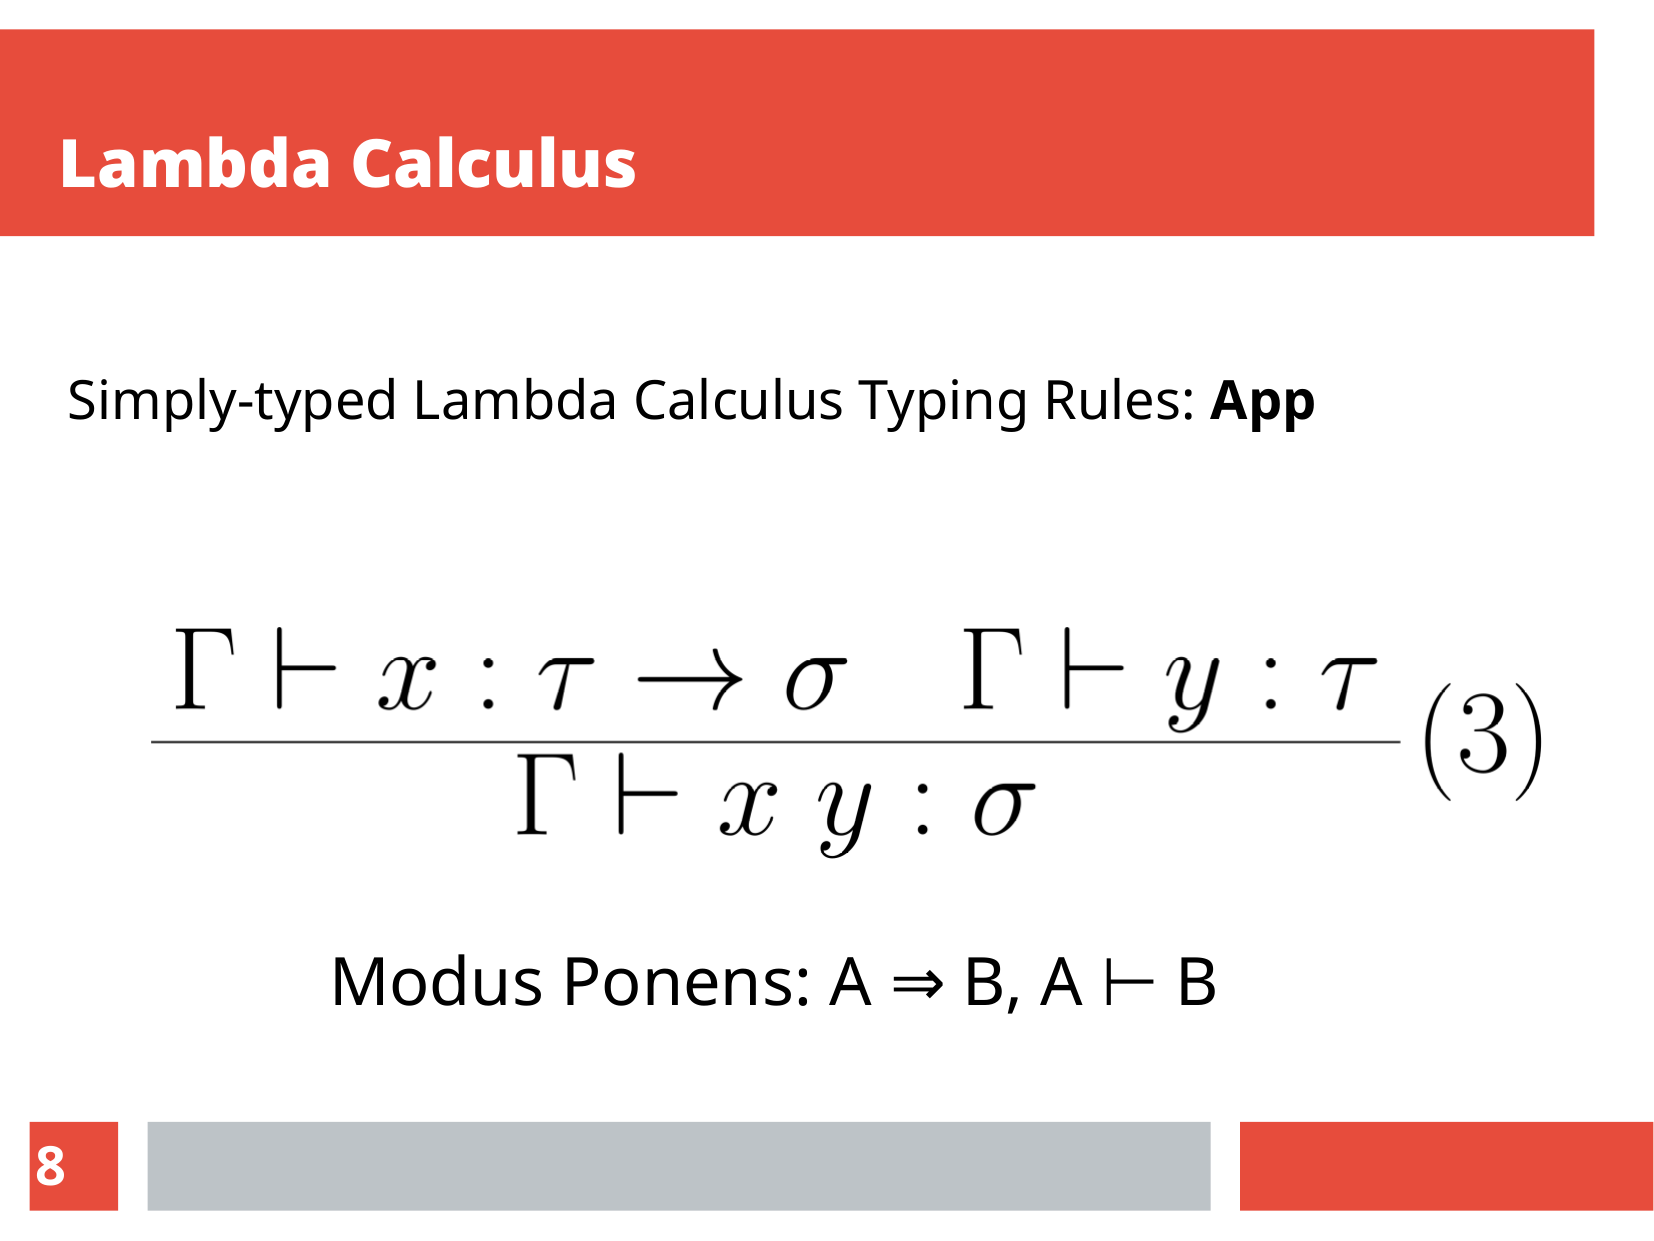

# Lambda Calculus
Simply-typed Lambda Calculus Typing Rules: App
Modus Ponens: A ⇒ B, A ⊢ B
8
22